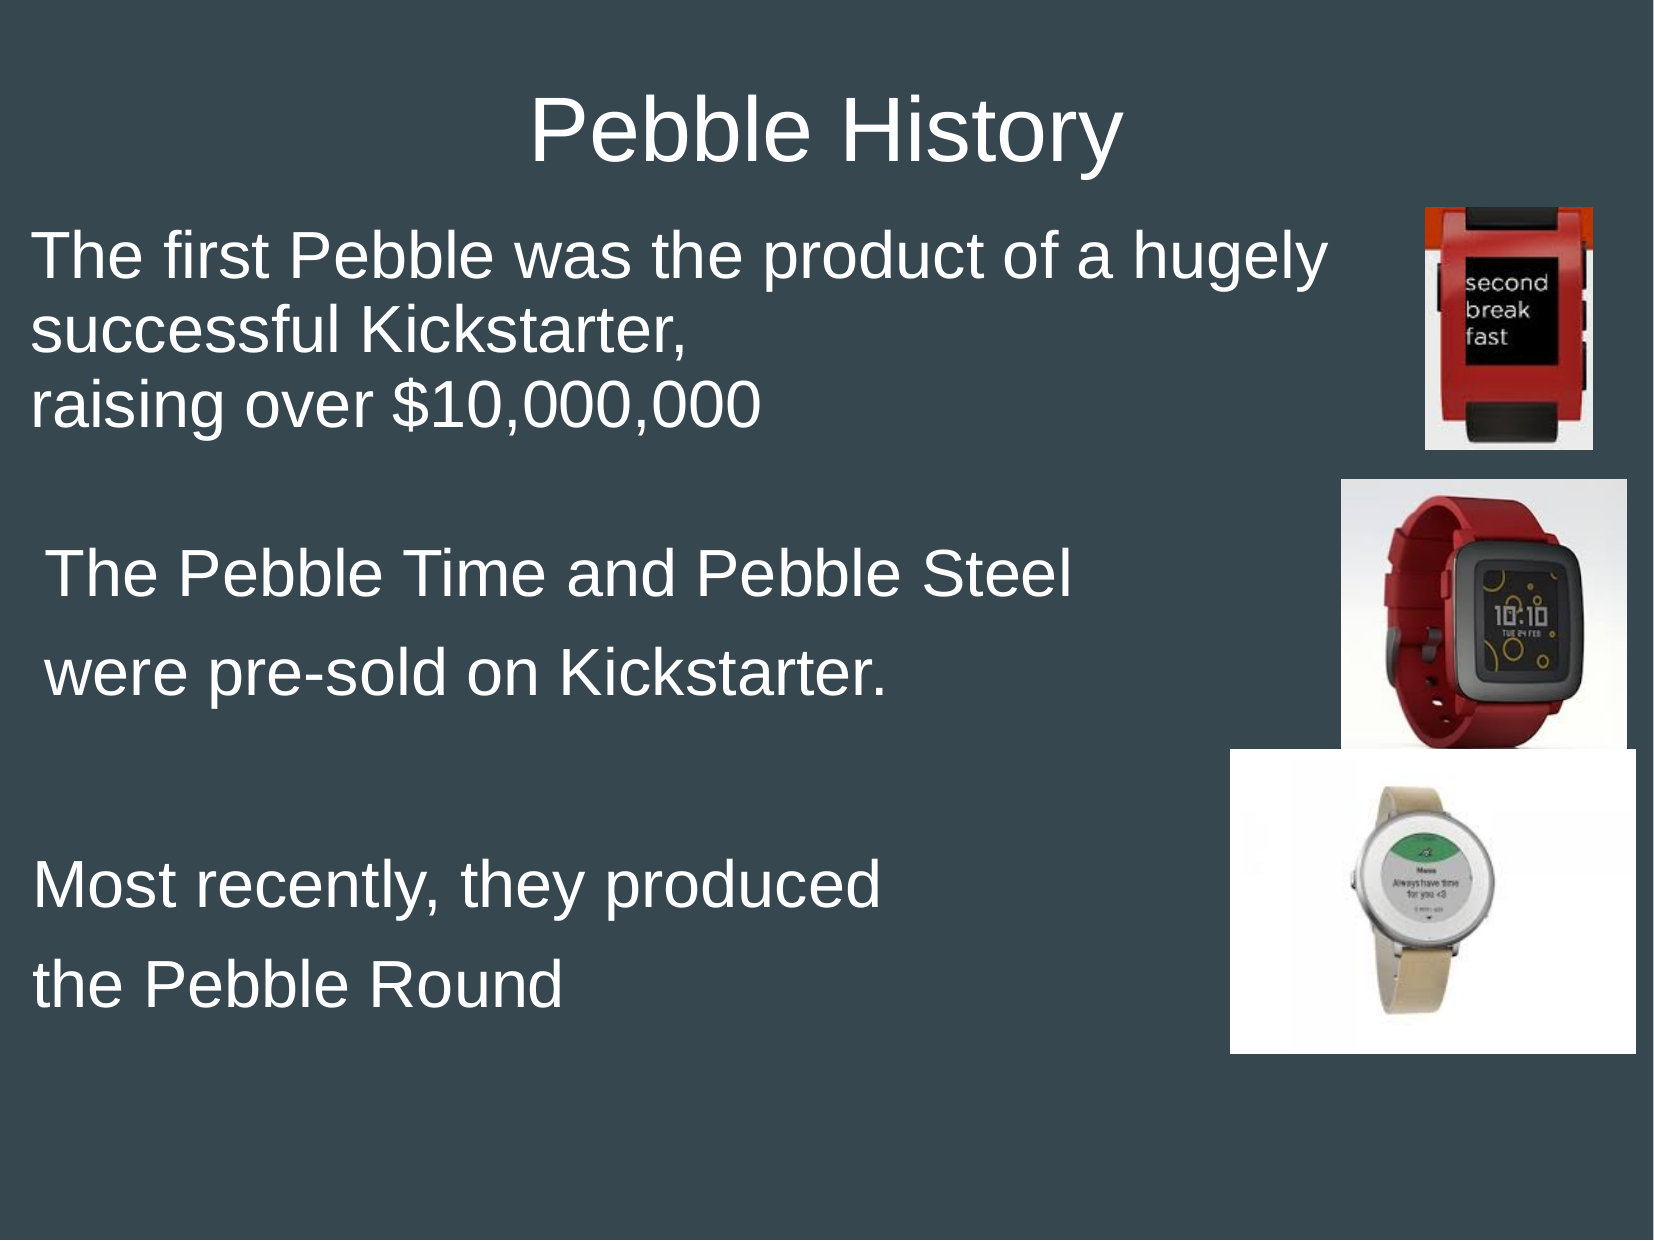

# Pebble History
The first Pebble was the product of a hugely successful Kickstarter,
raising over $10,000,000
The Pebble Time and Pebble Steel
were pre-sold on Kickstarter.
Most recently, they produced
the Pebble Round